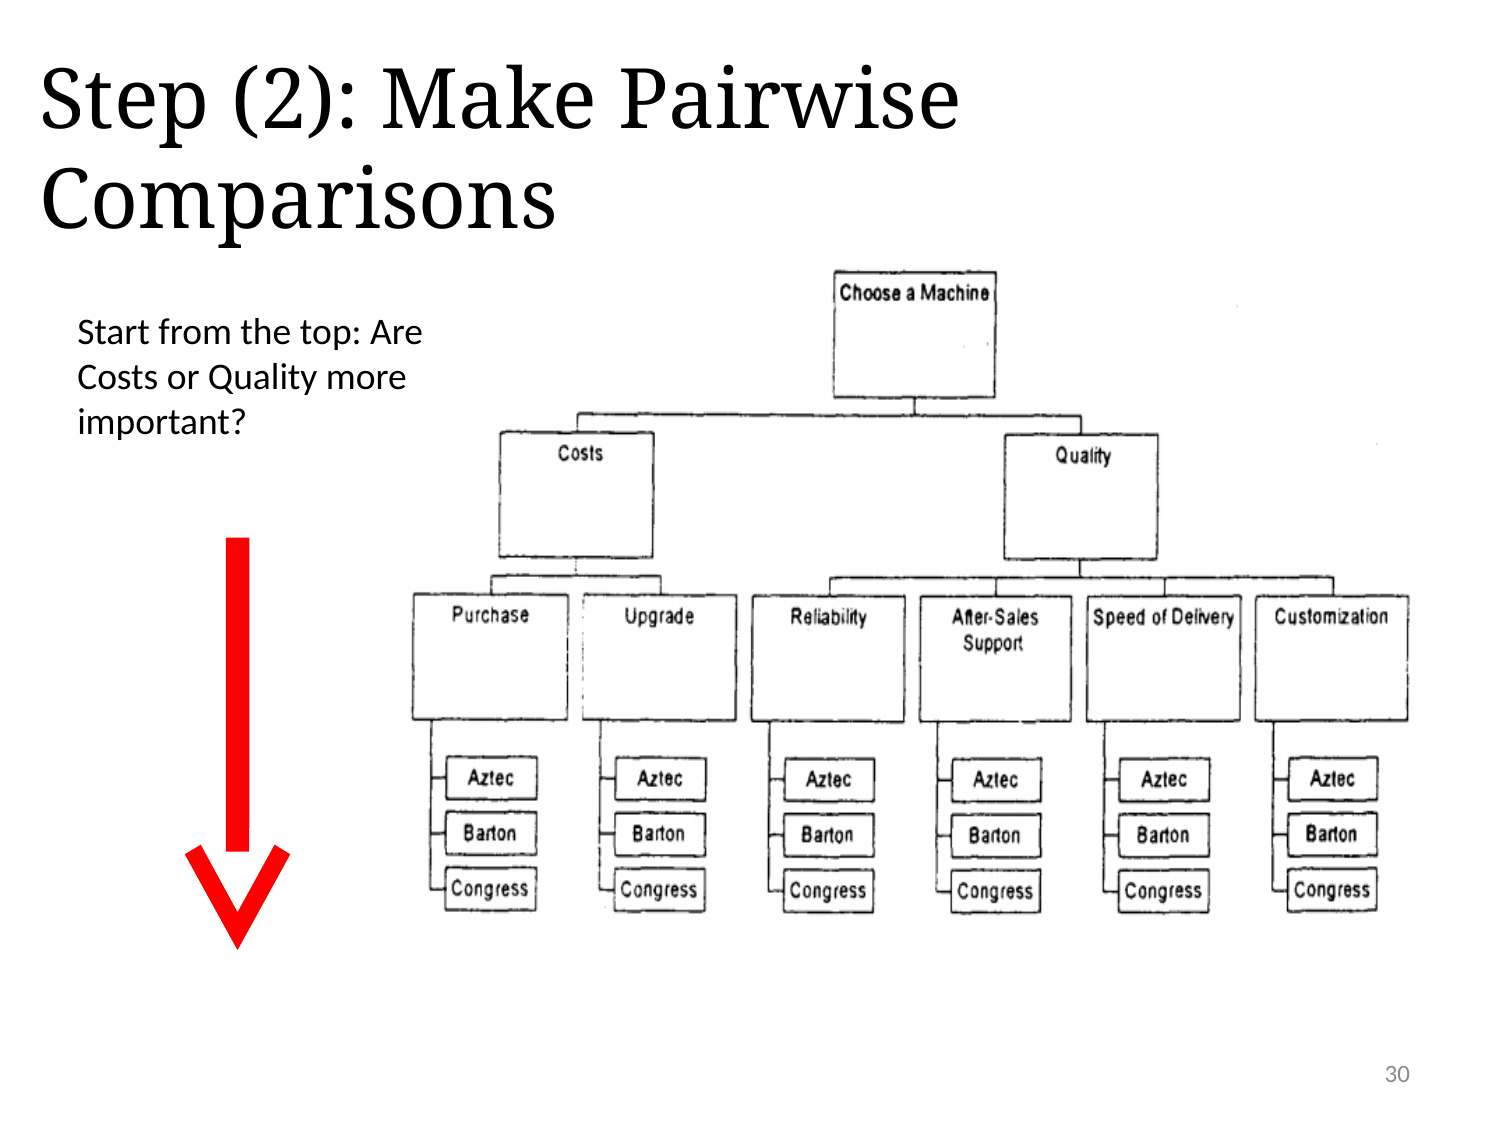

Step (2): Make Pairwise Comparisons
Start from the top: Are Costs or Quality more important?